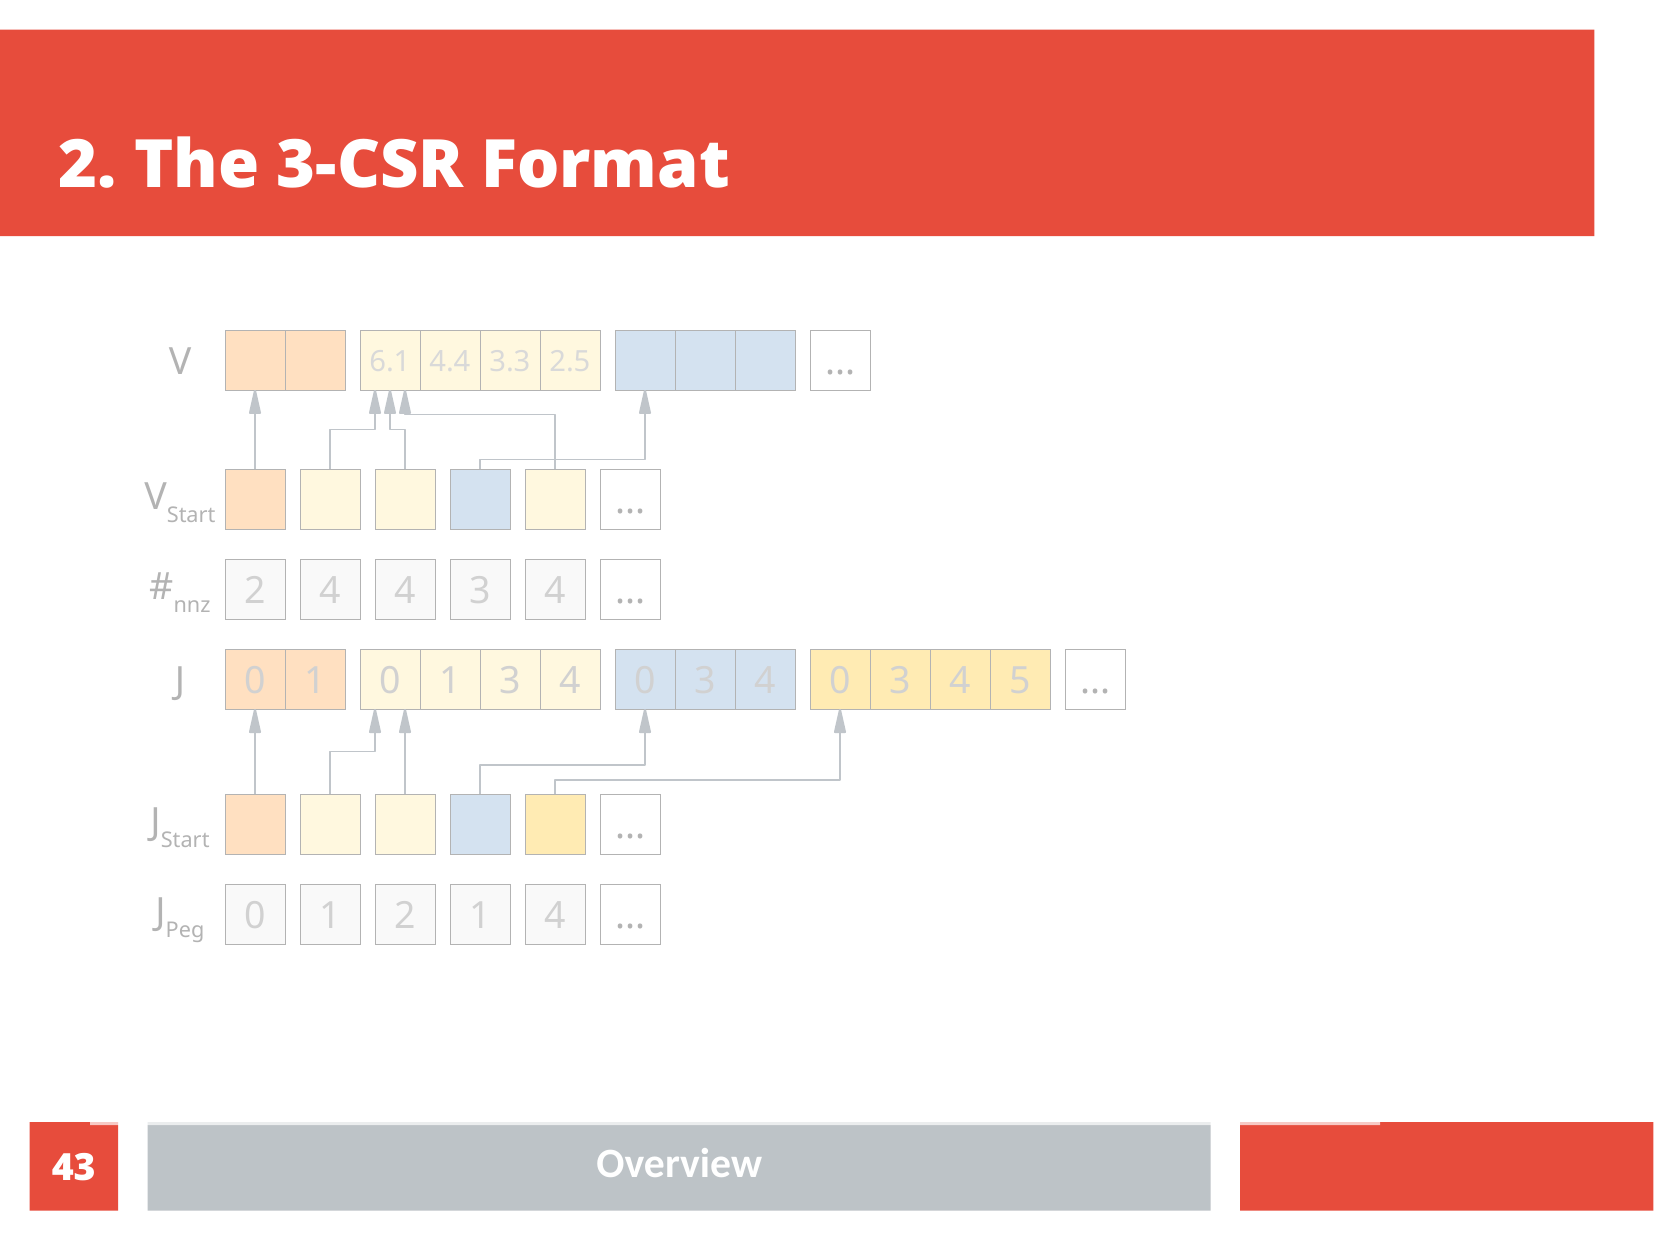

# 2. The 3-CSR Format
V
6.1
4.4
3.3
2.5
...
VStart
...
#nnz
2
4
4
3
4
...
J
0
1
0
1
3
4
0
3
4
0
3
4
5
...
JStart
...
JPeg
0
1
2
1
4
...
43
Overview